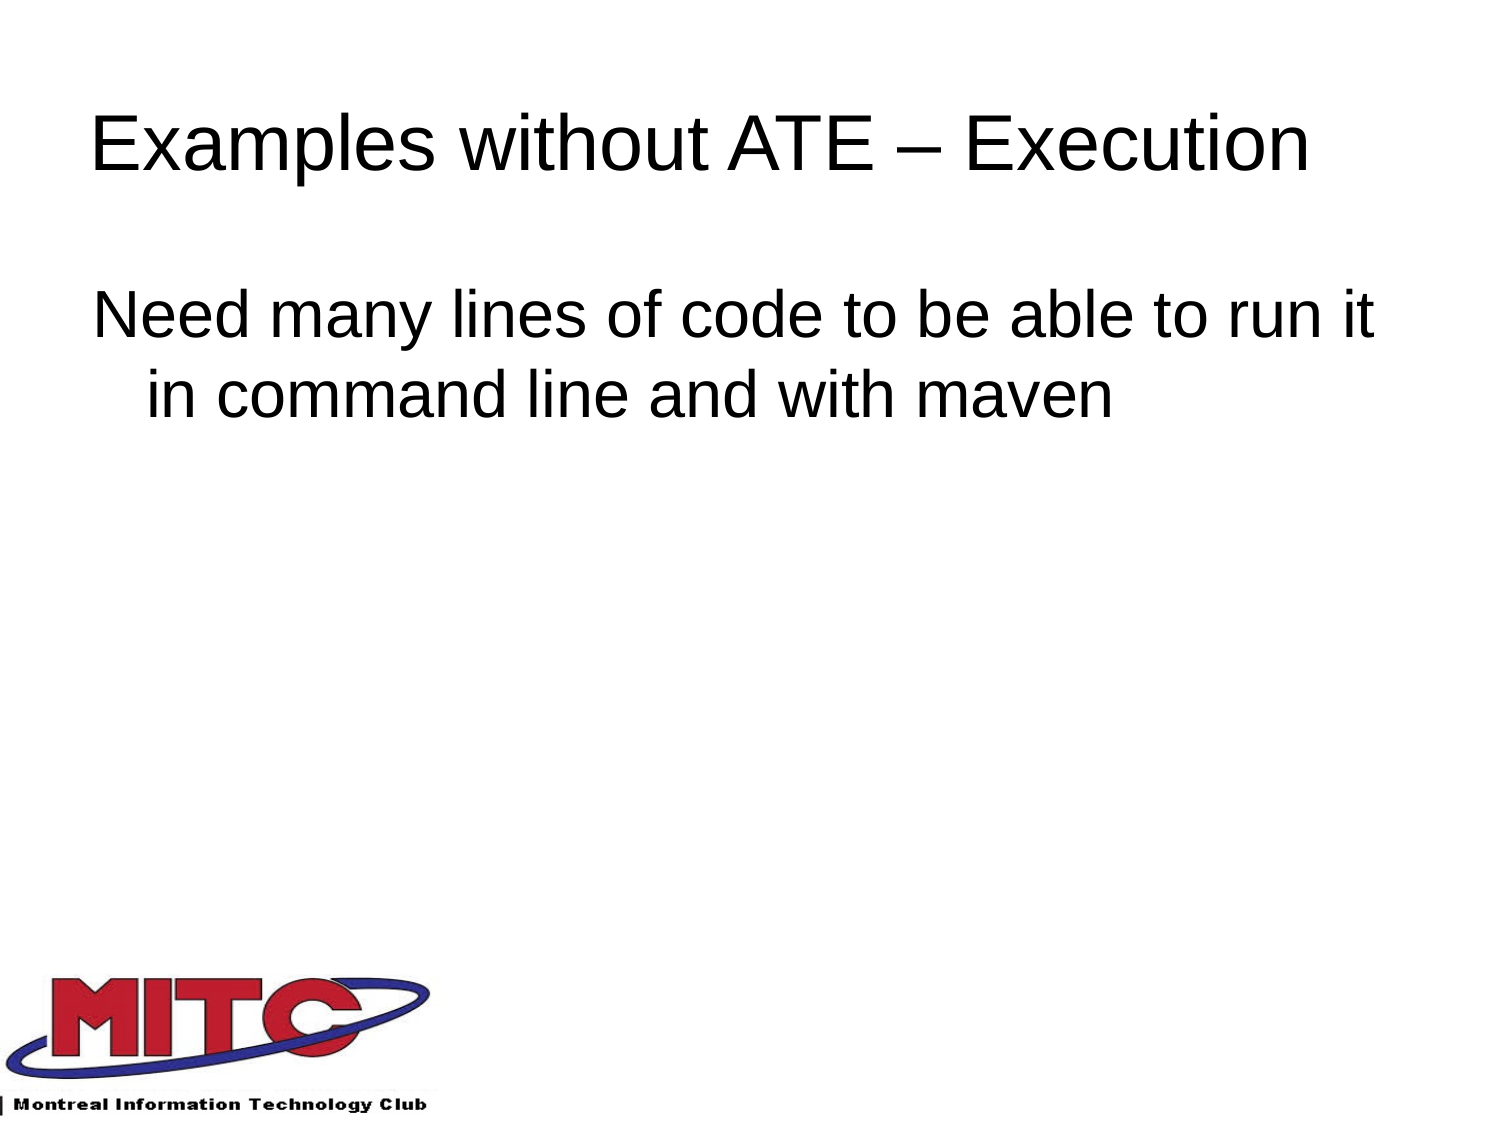

# Examples without ATE – Execution
Need many lines of code to be able to run it in command line and with maven